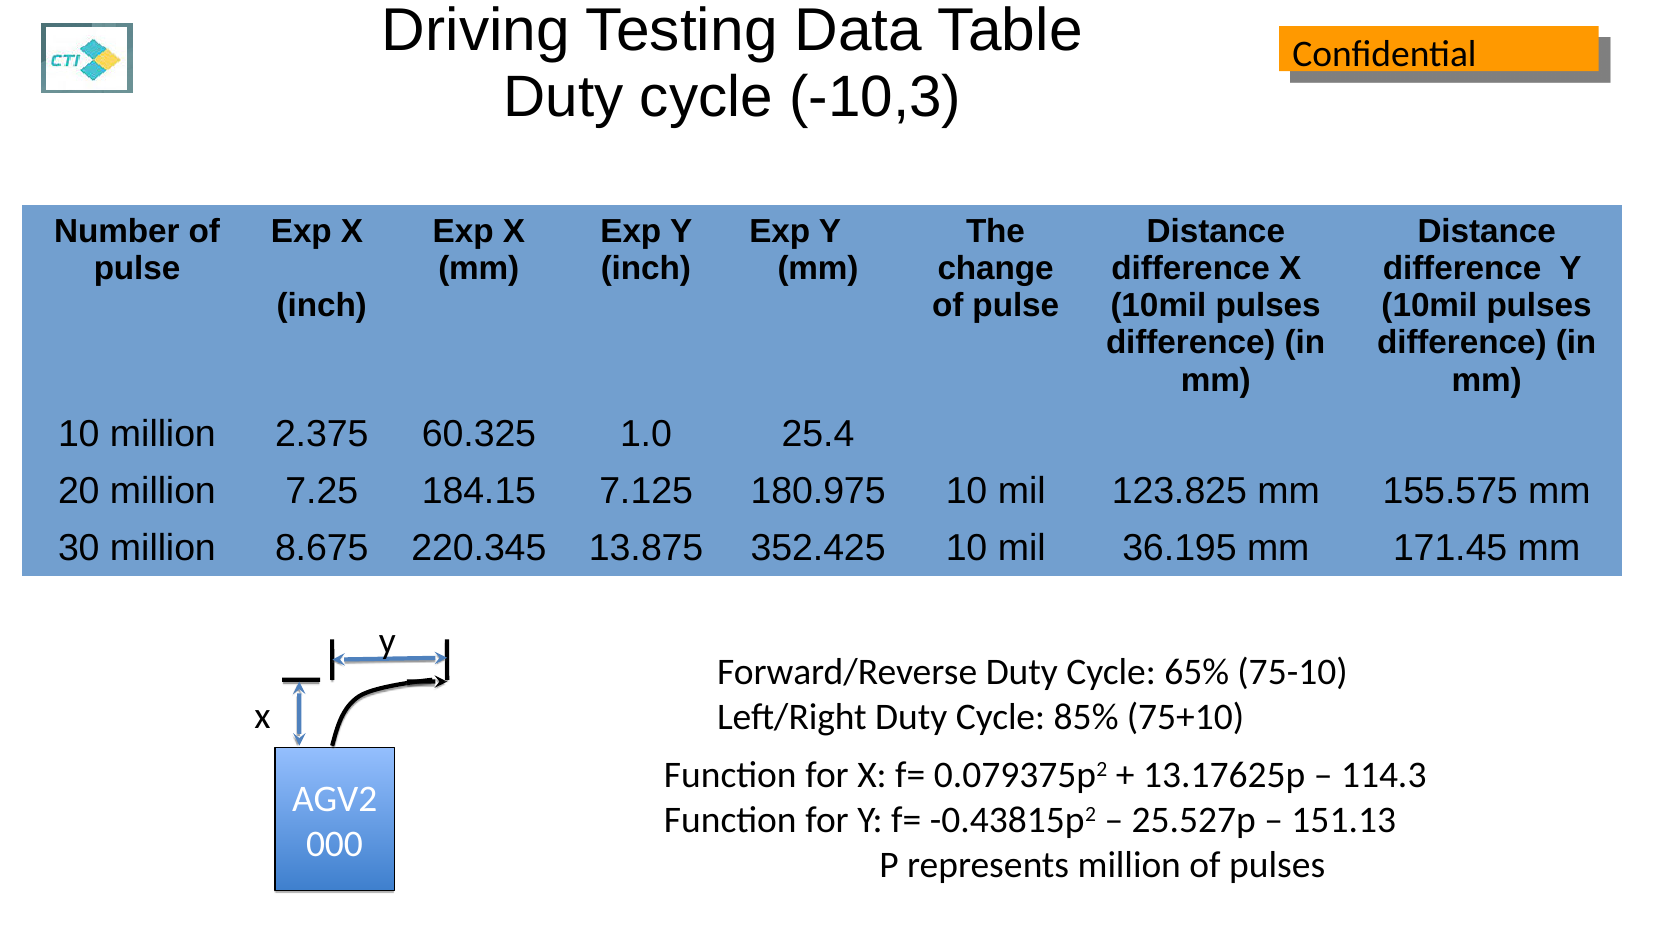

# Driving Testing Data Table Duty cycle (-10,3)
Confidential
| Number of pulse | Exp X (inch) | Exp X (mm) | Exp Y (inch) | Exp Y (mm) | The change of pulse | Distance difference X (10mil pulses difference) (in mm) | Distance difference Y (10mil pulses difference) (in mm) |
| --- | --- | --- | --- | --- | --- | --- | --- |
| 10 million | 2.375 | 60.325 | 1.0 | 25.4 | | | |
| 20 million | 7.25 | 184.15 | 7.125 | 180.975 | 10 mil | 123.825 mm | 155.575 mm |
| 30 million | 8.675 | 220.345 | 13.875 | 352.425 | 10 mil | 36.195 mm | 171.45 mm |
y
Forward/Reverse Duty Cycle: 65% (75-10)
Left/Right Duty Cycle: 85% (75+10)
x
Function for X: f= 0.079375p2 + 13.17625p – 114.3
Function for Y: f= -0.43815p2 – 25.527p – 151.13
P represents million of pulses
AGV2000